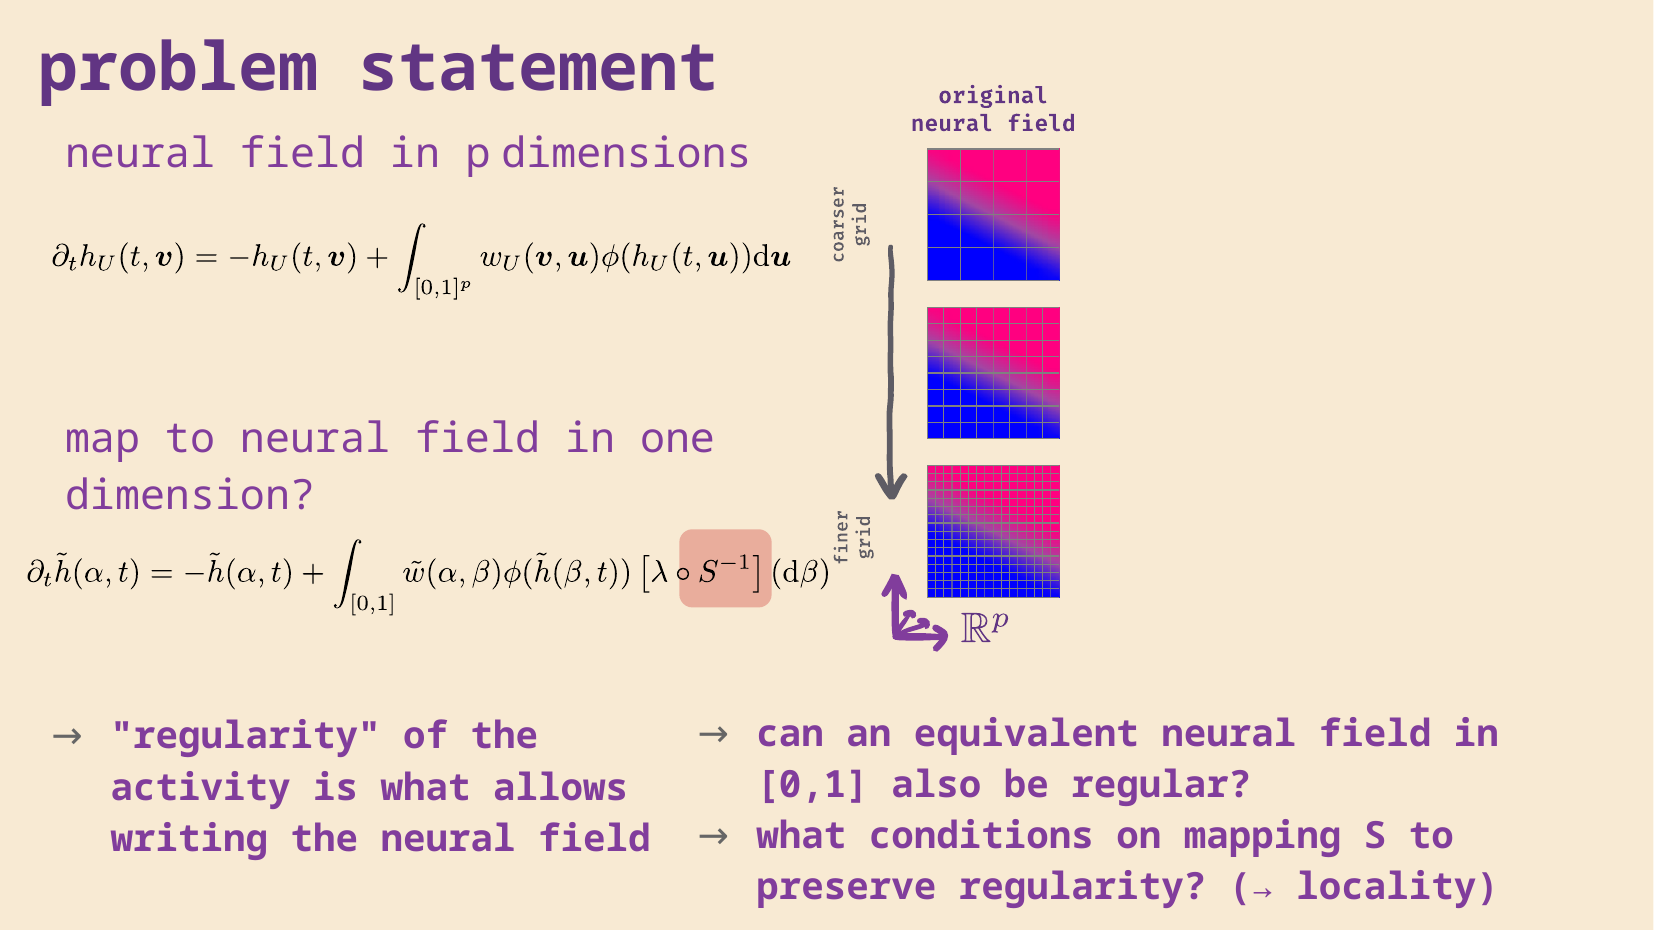

problem statement
# neural field in p dimensions
map to neural field in one dimension?
can an equivalent neural field in [0,1] also be regular?
what conditions on mapping S to preserve regularity? (→ locality)
"regularity" of the activity is what allows writing the neural field